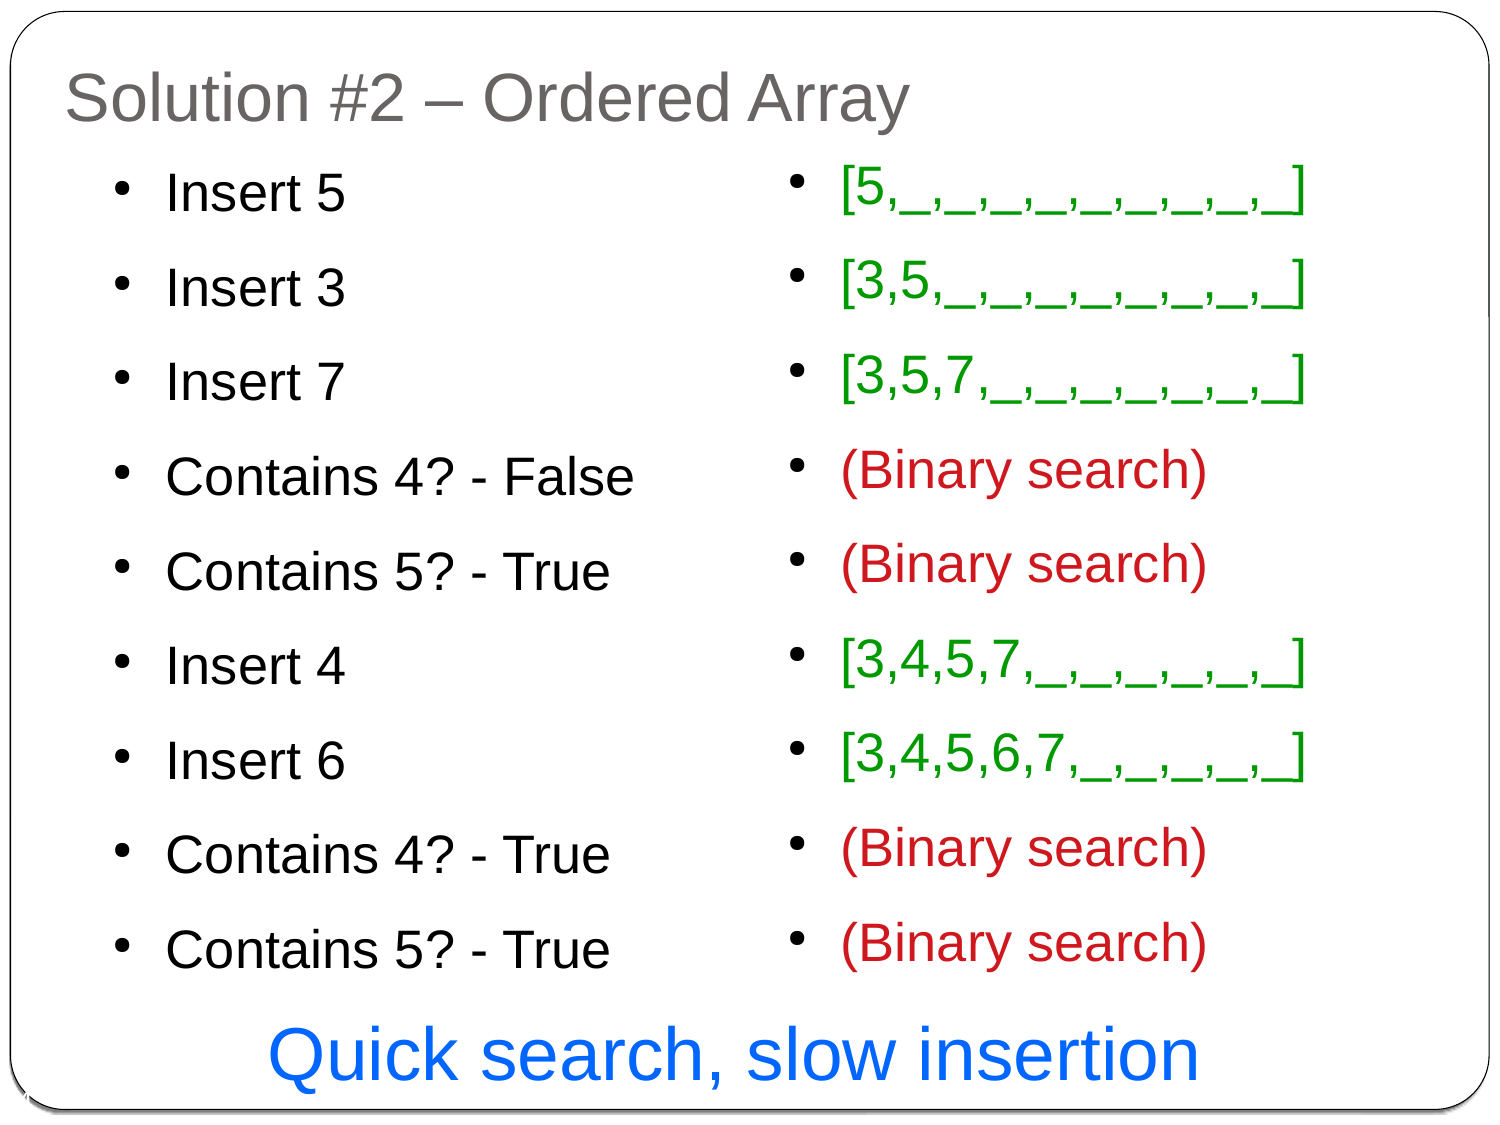

# Solution #2 – Ordered Array
[5,_,_,_,_,_,_,_,_,_]
[3,5,_,_,_,_,_,_,_,_]
[3,5,7,_,_,_,_,_,_,_]
(Binary search)
(Binary search)
[3,4,5,7,_,_,_,_,_,_]
[3,4,5,6,7,_,_,_,_,_]
(Binary search)
(Binary search)
Insert 5
Insert 3
Insert 7
Contains 4? - False
Contains 5? - True
Insert 4
Insert 6
Contains 4? - True
Contains 5? - True
Quick search, slow insertion